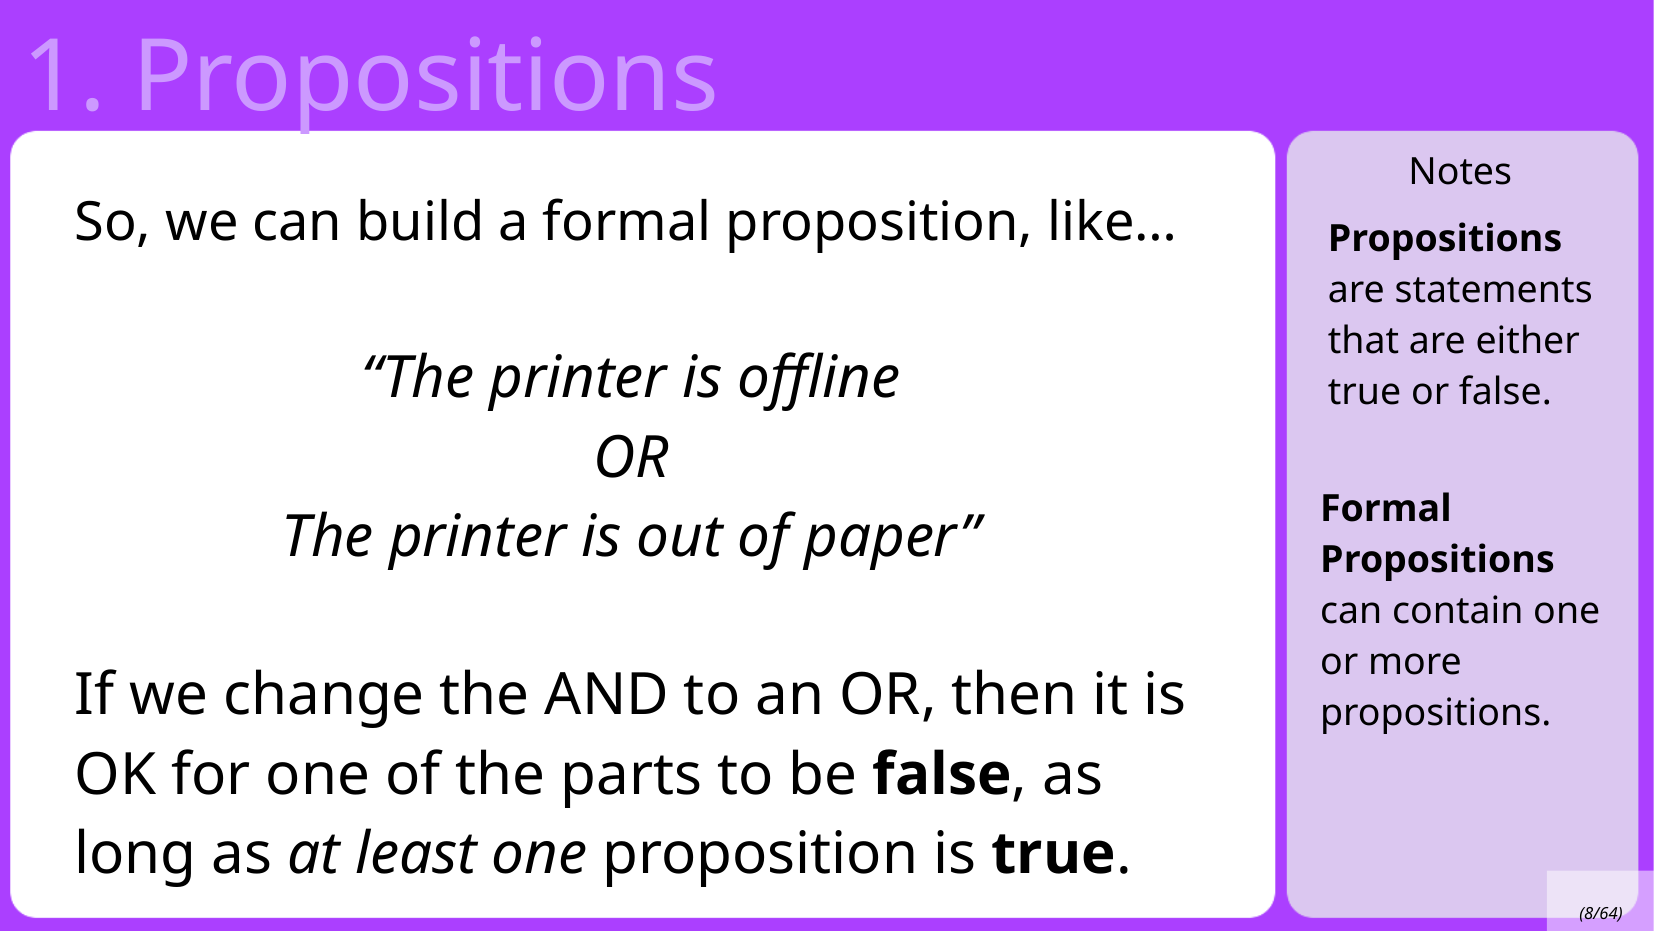

# 1. Propositions
Notes
So, we can build a formal proposition, like…
“The printer is offline
OR
The printer is out of paper”
If we change the AND to an OR, then it is OK for one of the parts to be false, as long as at least one proposition is true.
Propositions
are statements that are either true or false.
Formal Propositions
can contain one or more propositions.